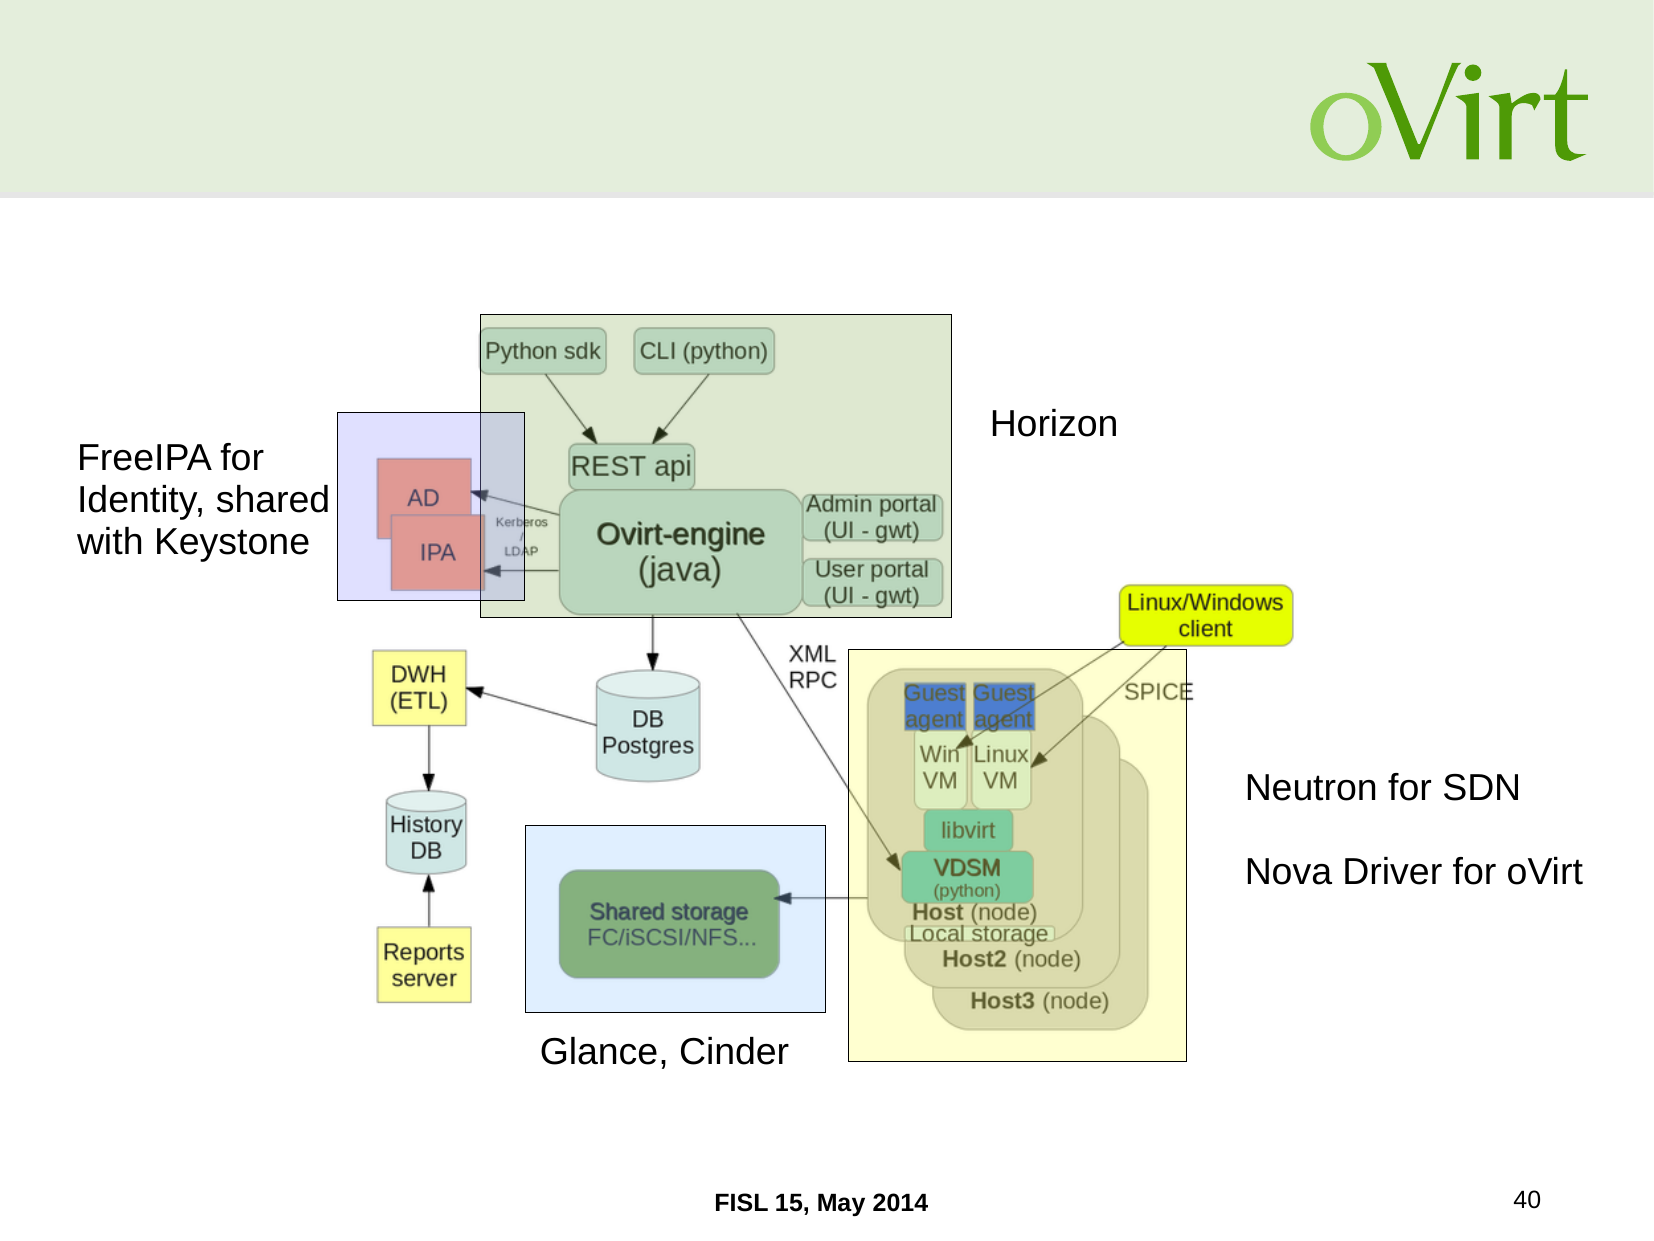

Horizon
FreeIPA for
Identity, shared
with Keystone
Neutron for SDN
Nova Driver for oVirt
Glance, Cinder